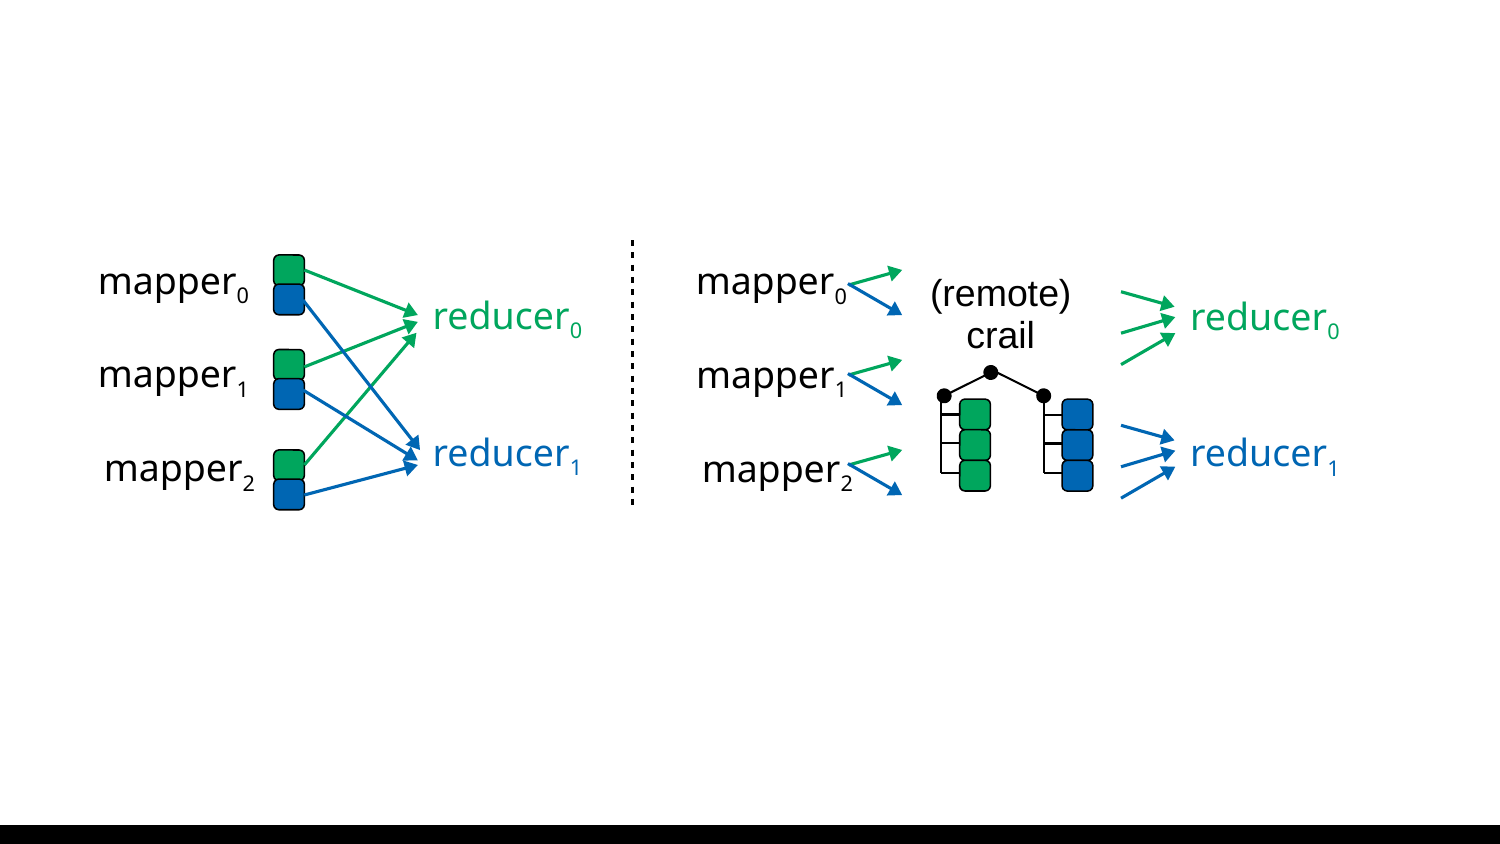

mapper0
mapper0
(remote)
crail
reducer0
reducer0
mapper1
mapper1
reducer1
reducer1
mapper2
mapper2